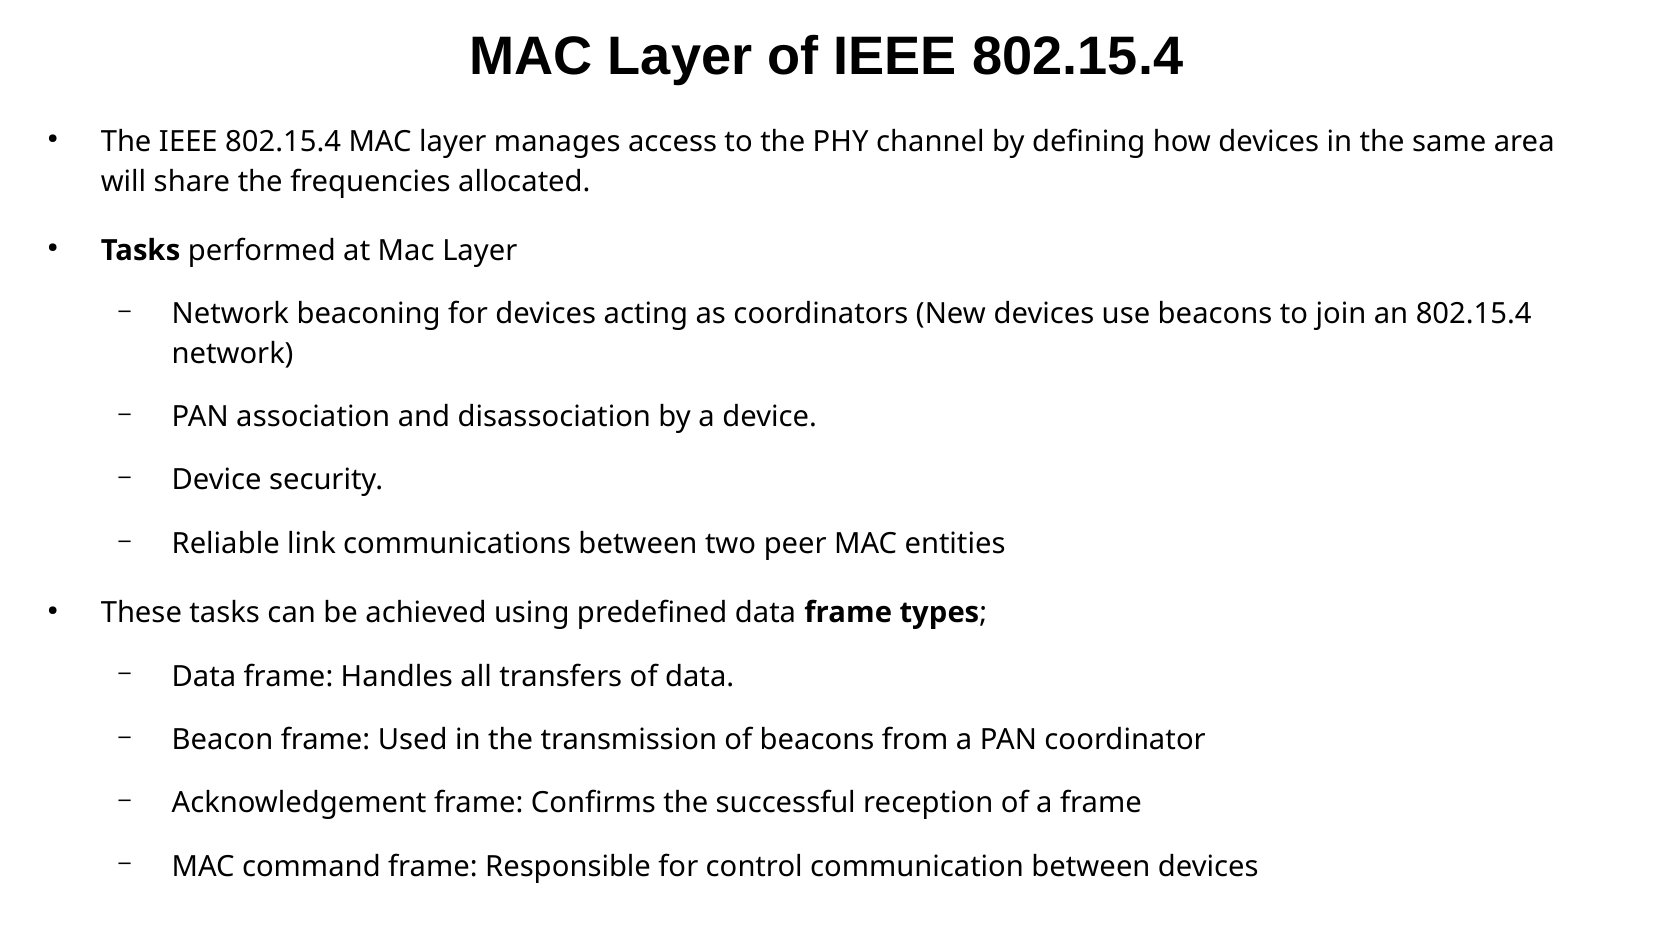

# MAC Layer of IEEE 802.15.4
The IEEE 802.15.4 MAC layer manages access to the PHY channel by defining how devices in the same area will share the frequencies allocated.
Tasks performed at Mac Layer
Network beaconing for devices acting as coordinators (New devices use beacons to join an 802.15.4 network)
PAN association and disassociation by a device.
Device security.
Reliable link communications between two peer MAC entities
These tasks can be achieved using predefined data frame types;
Data frame: Handles all transfers of data.
Beacon frame: Used in the transmission of beacons from a PAN coordinator
Acknowledgement frame: Confirms the successful reception of a frame
MAC command frame: Responsible for control communication between devices